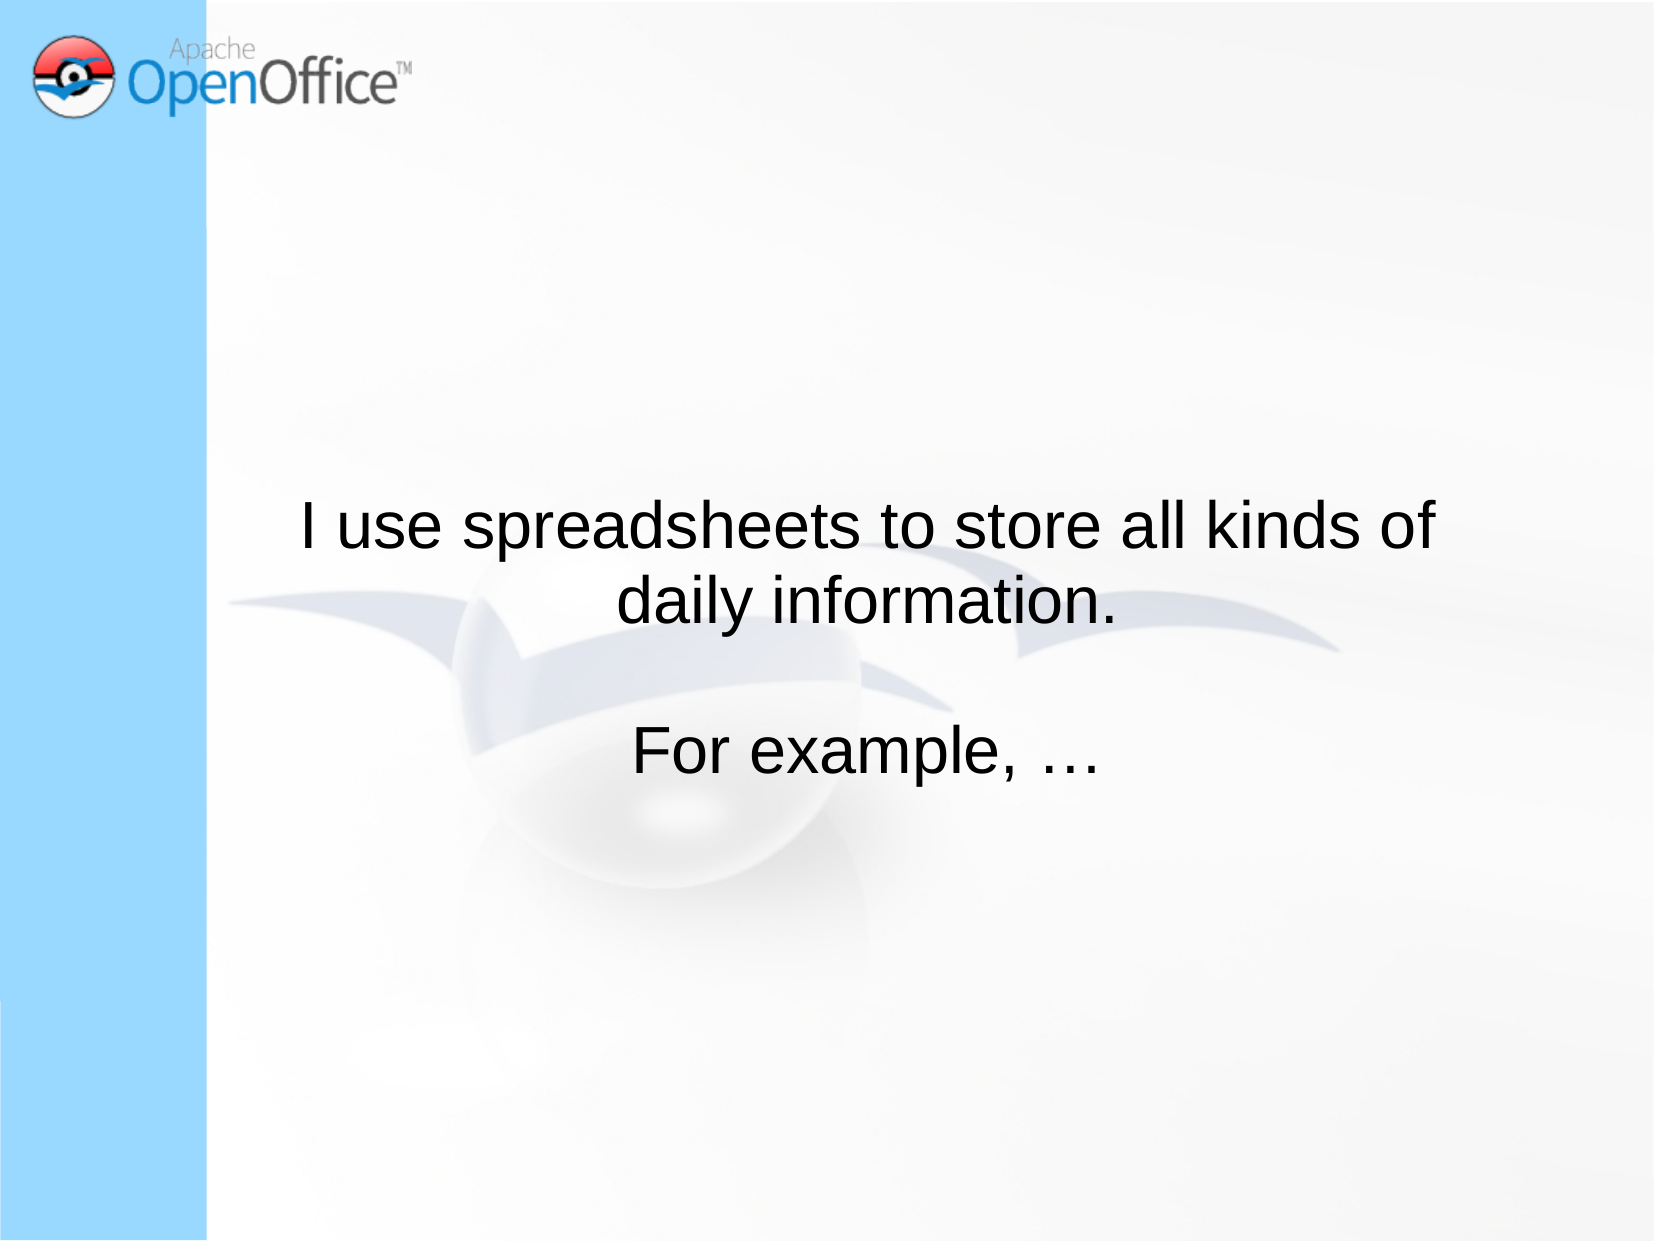

# I use spreadsheets to store all kinds of
daily information.
For example, …